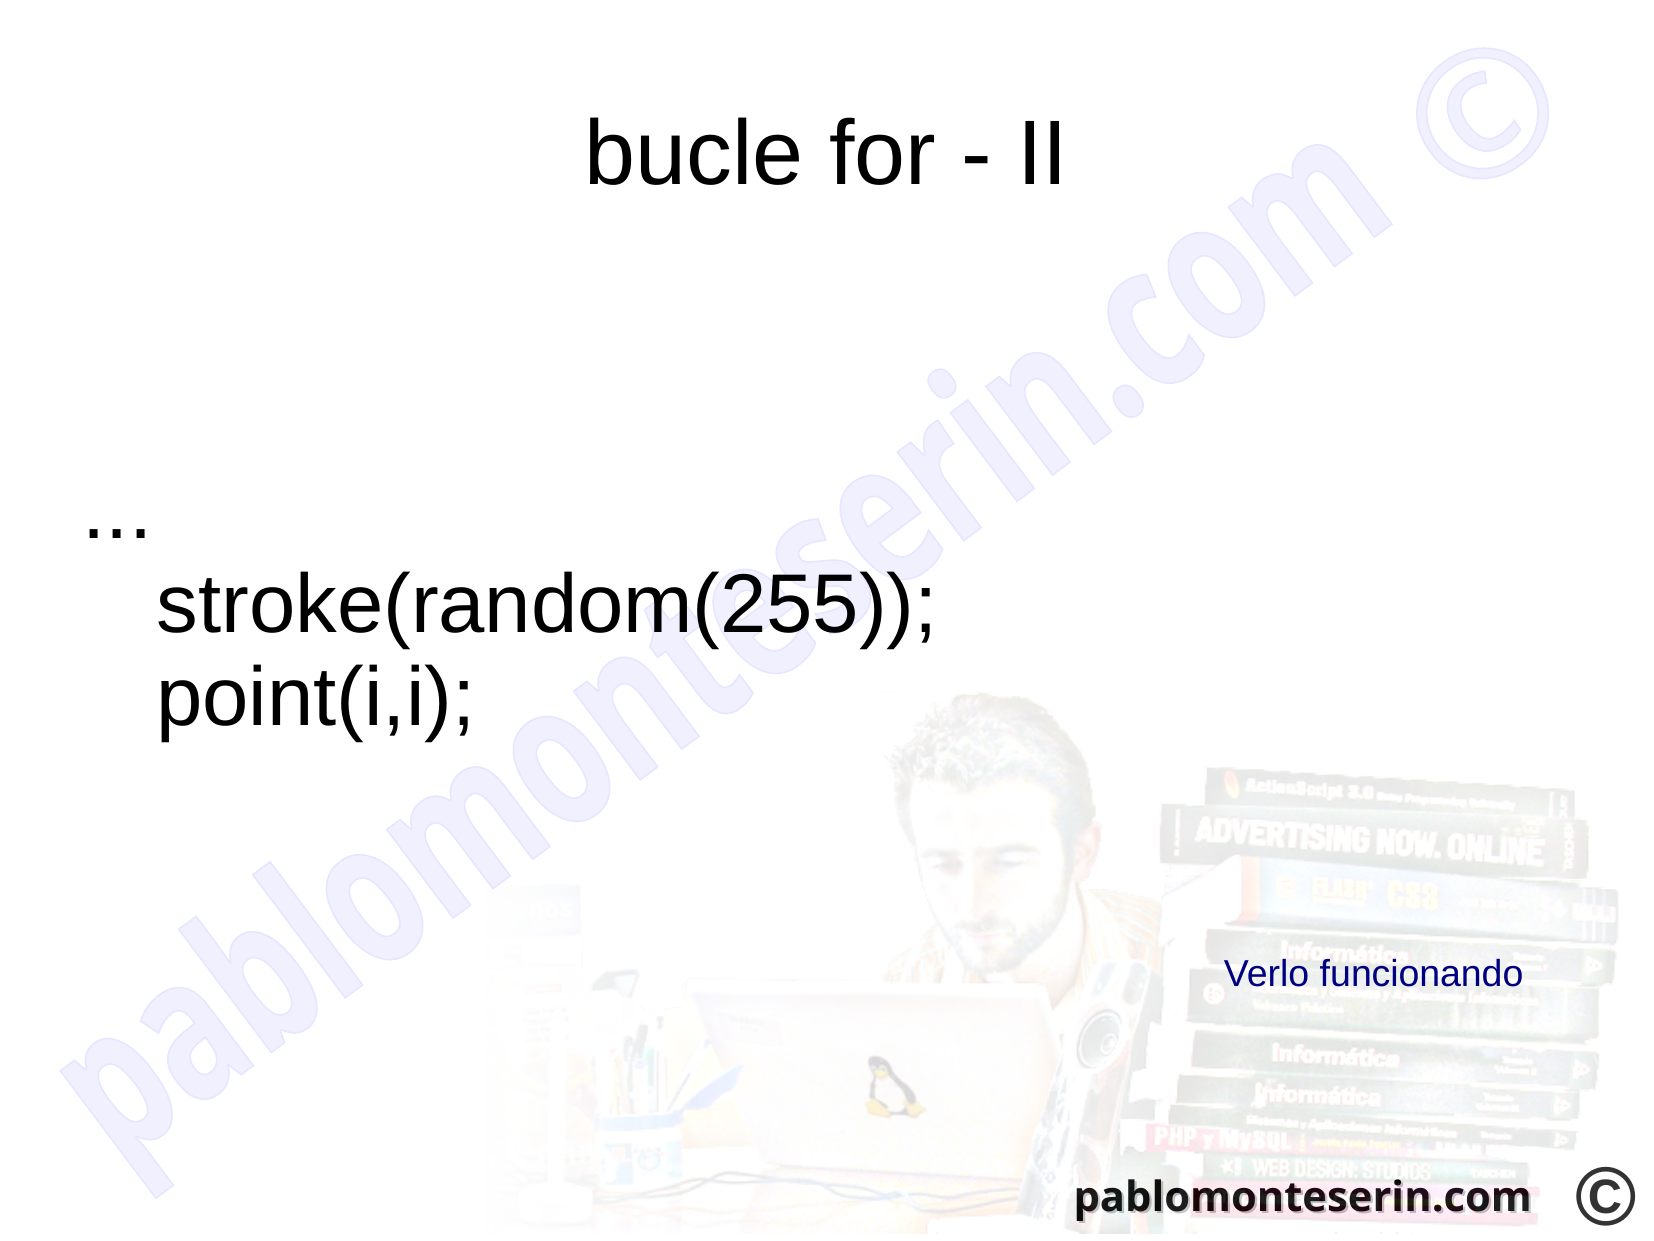

# bucle for - II
...
	stroke(random(255));
	point(i,i);
Verlo funcionando